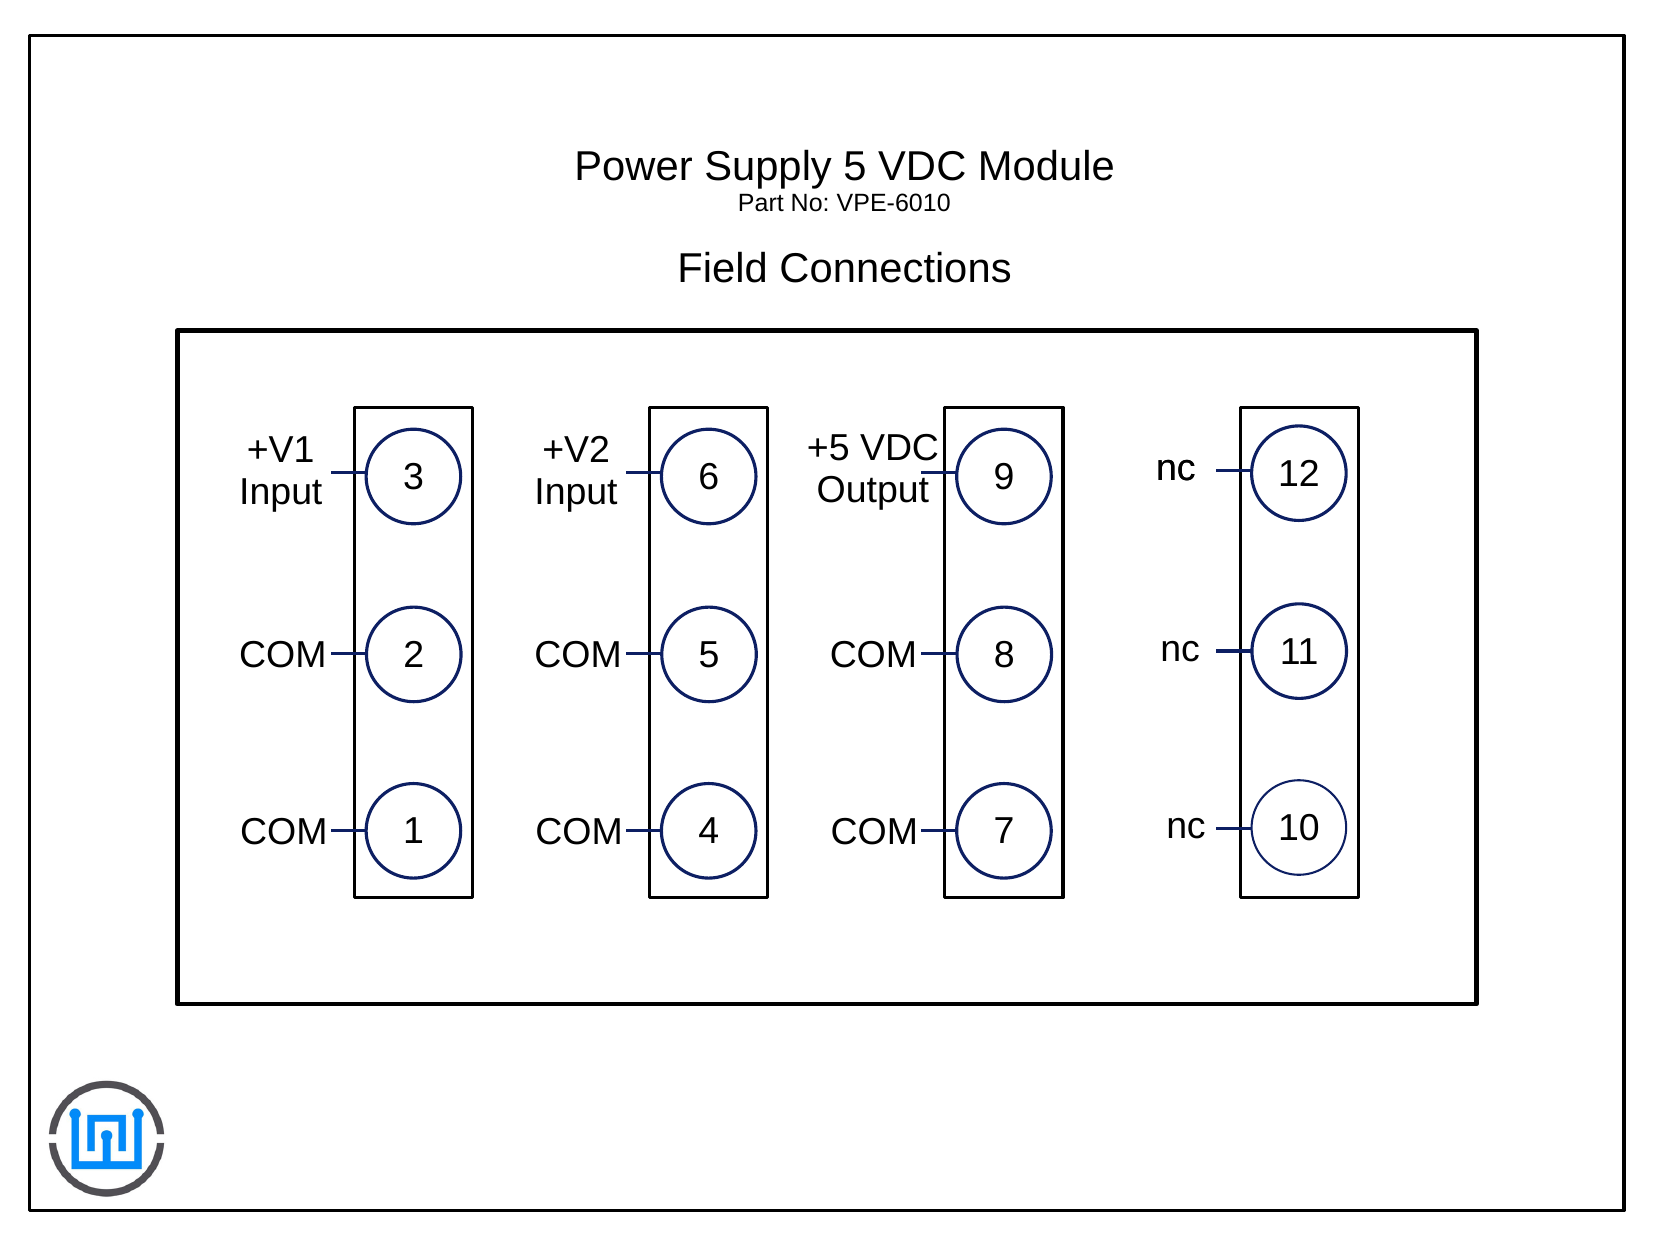

Power Supply 5 VDC Module
Part No: VPE-6010
Field Connections
+5 VDC
Output
+V1
Input
+V2
Input
12
3
6
9
nc
nc
11
2
5
8
nc
COM
COM
COM
10
1
4
7
nc
COM
COM
COM